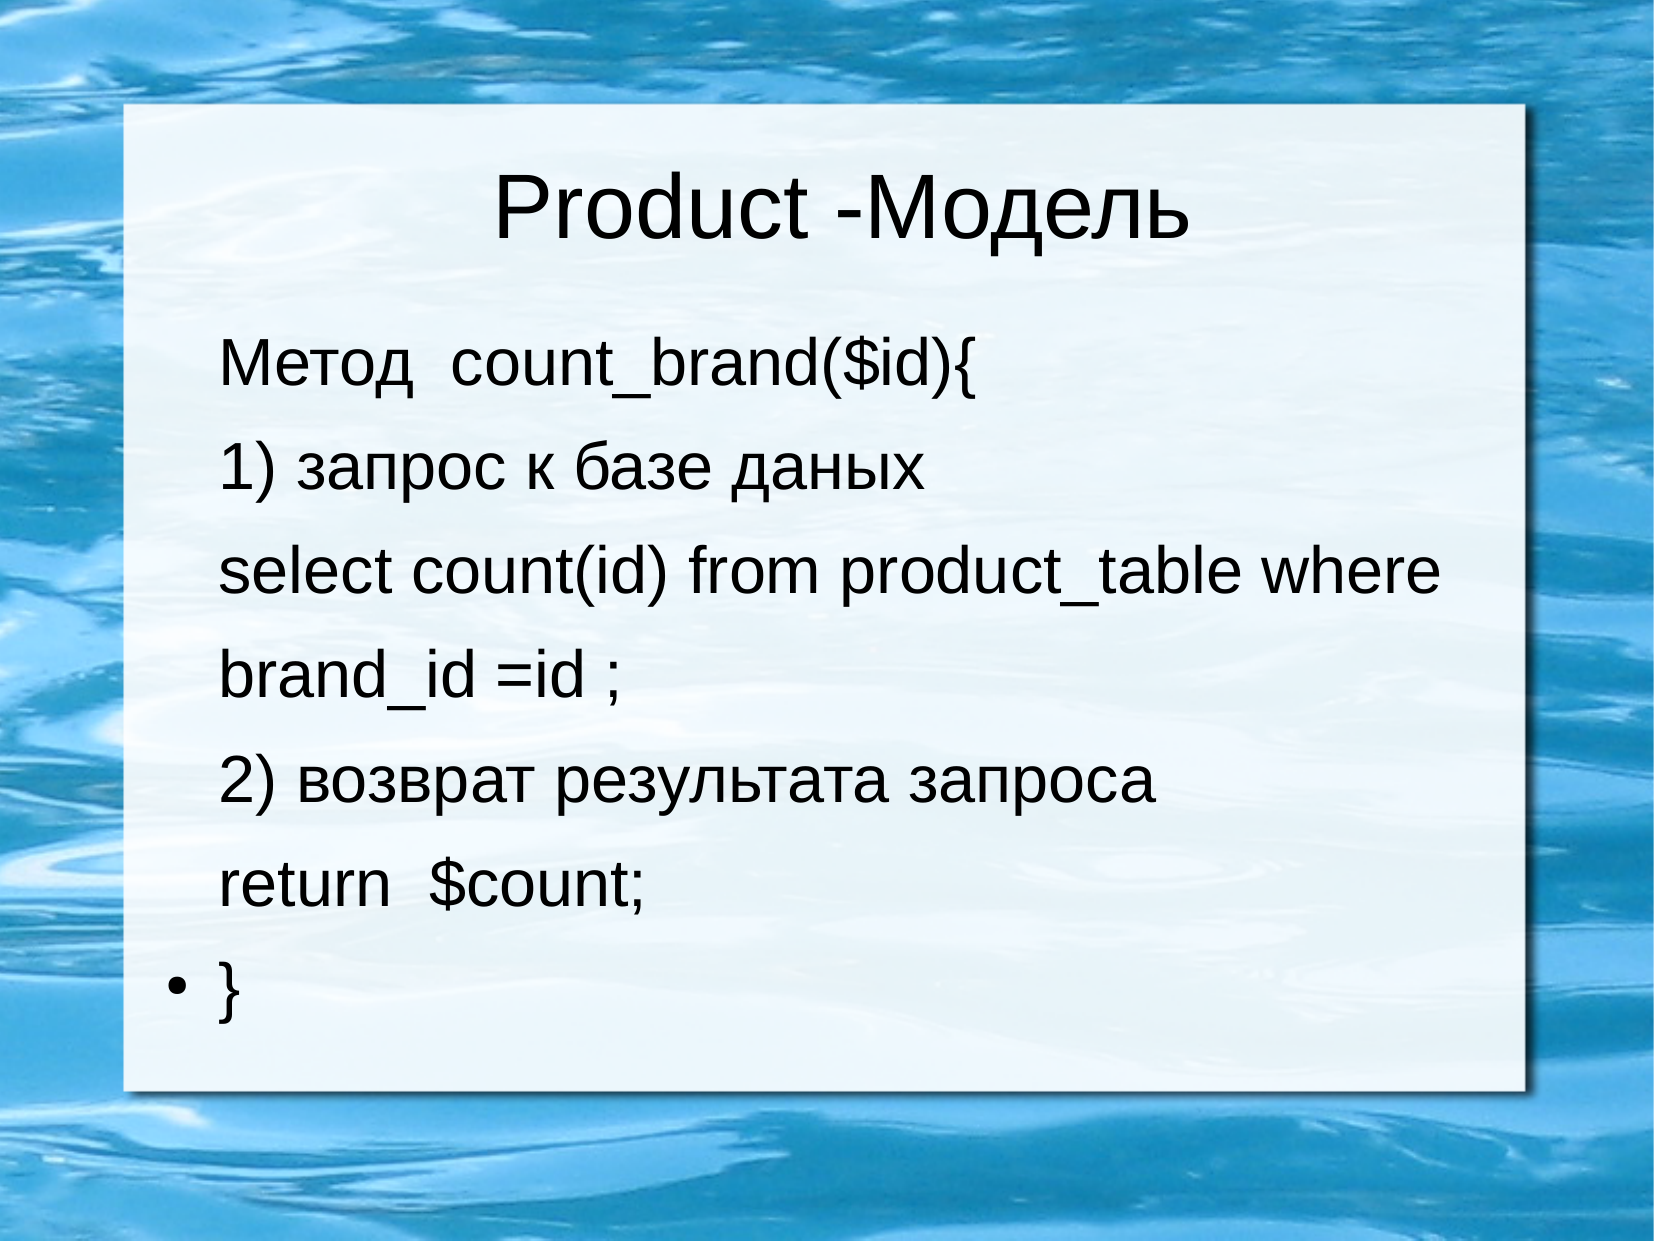

# Product -Mодель
Метод count_brand($id){
1) запрос к базе даных
select count(id) from product_table where
brand_id =id ;
2) возврат результата запроса
return $count;
}